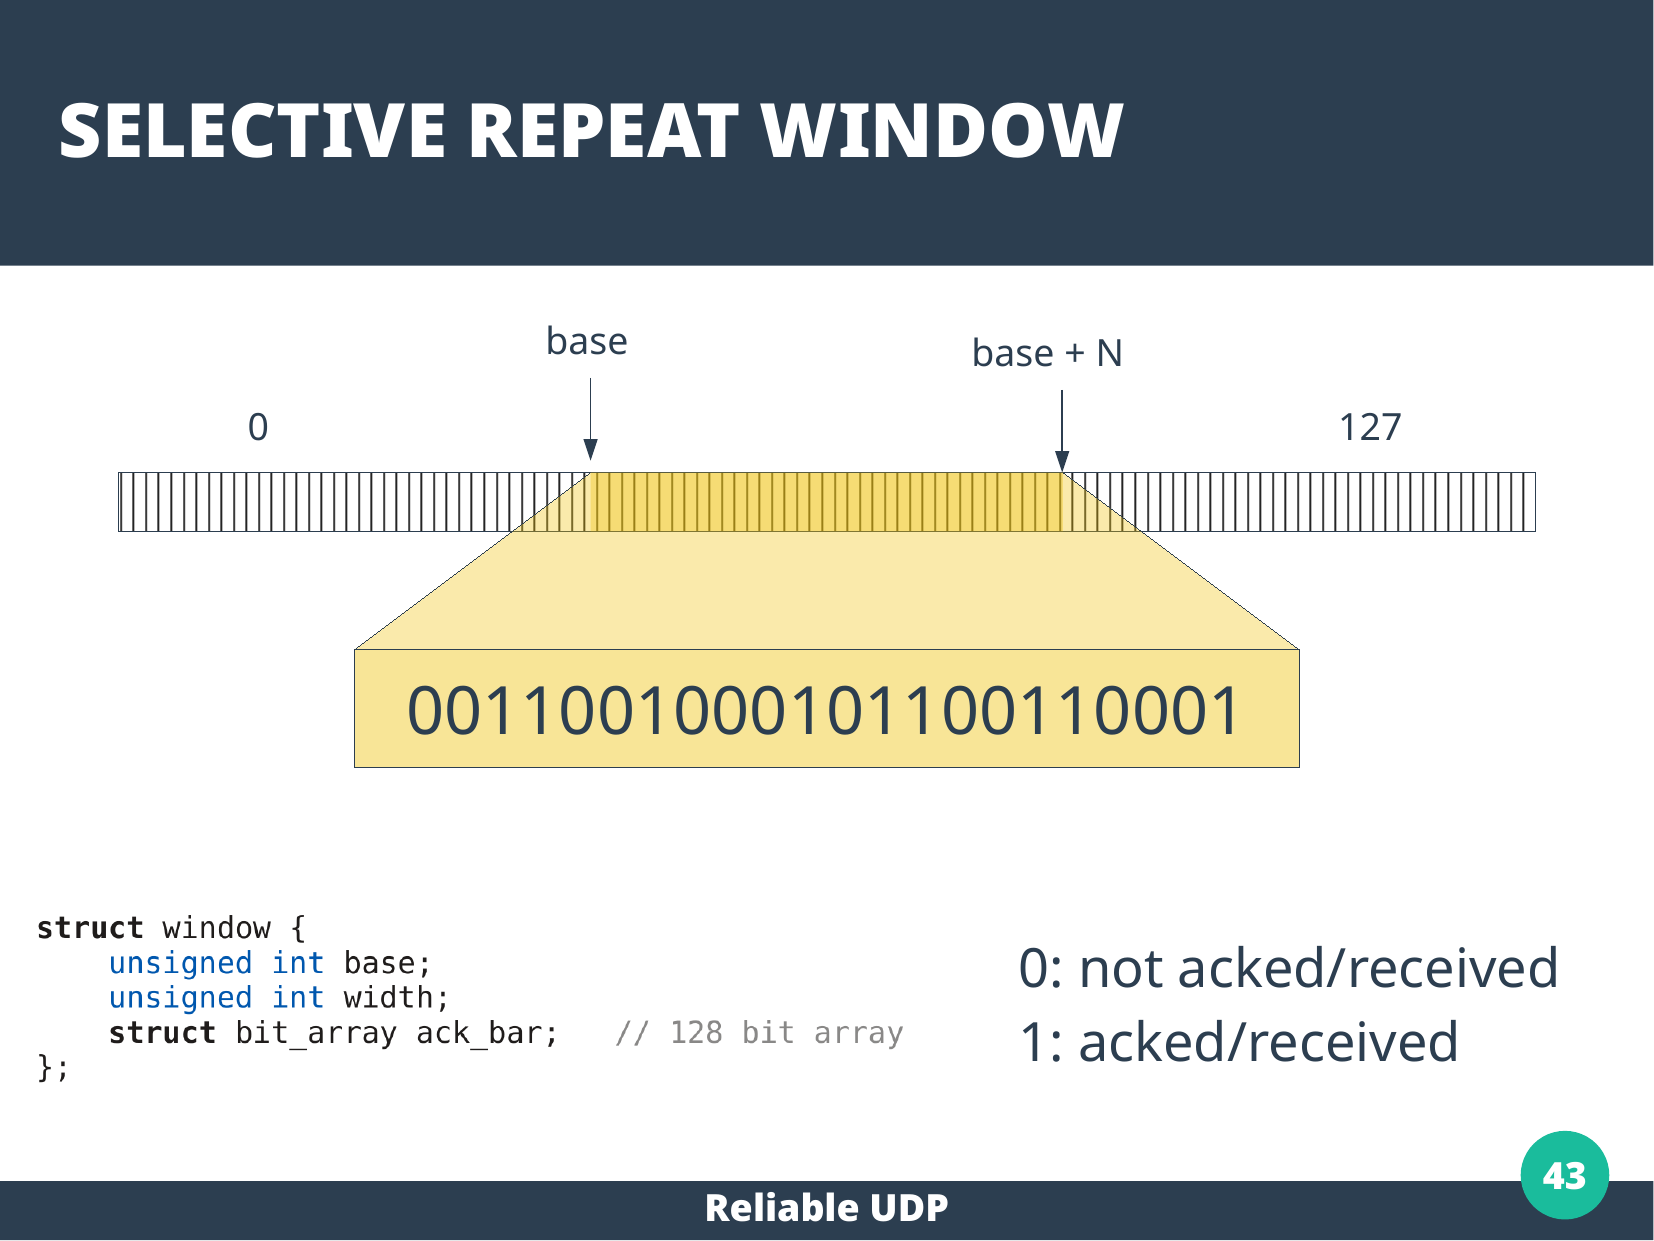

# SELECTIVE REPEAT WINDOW
base
base + N
0 127
0011001000101100110001
0: not acked/received
1: acked/received
43
Reliable UDP